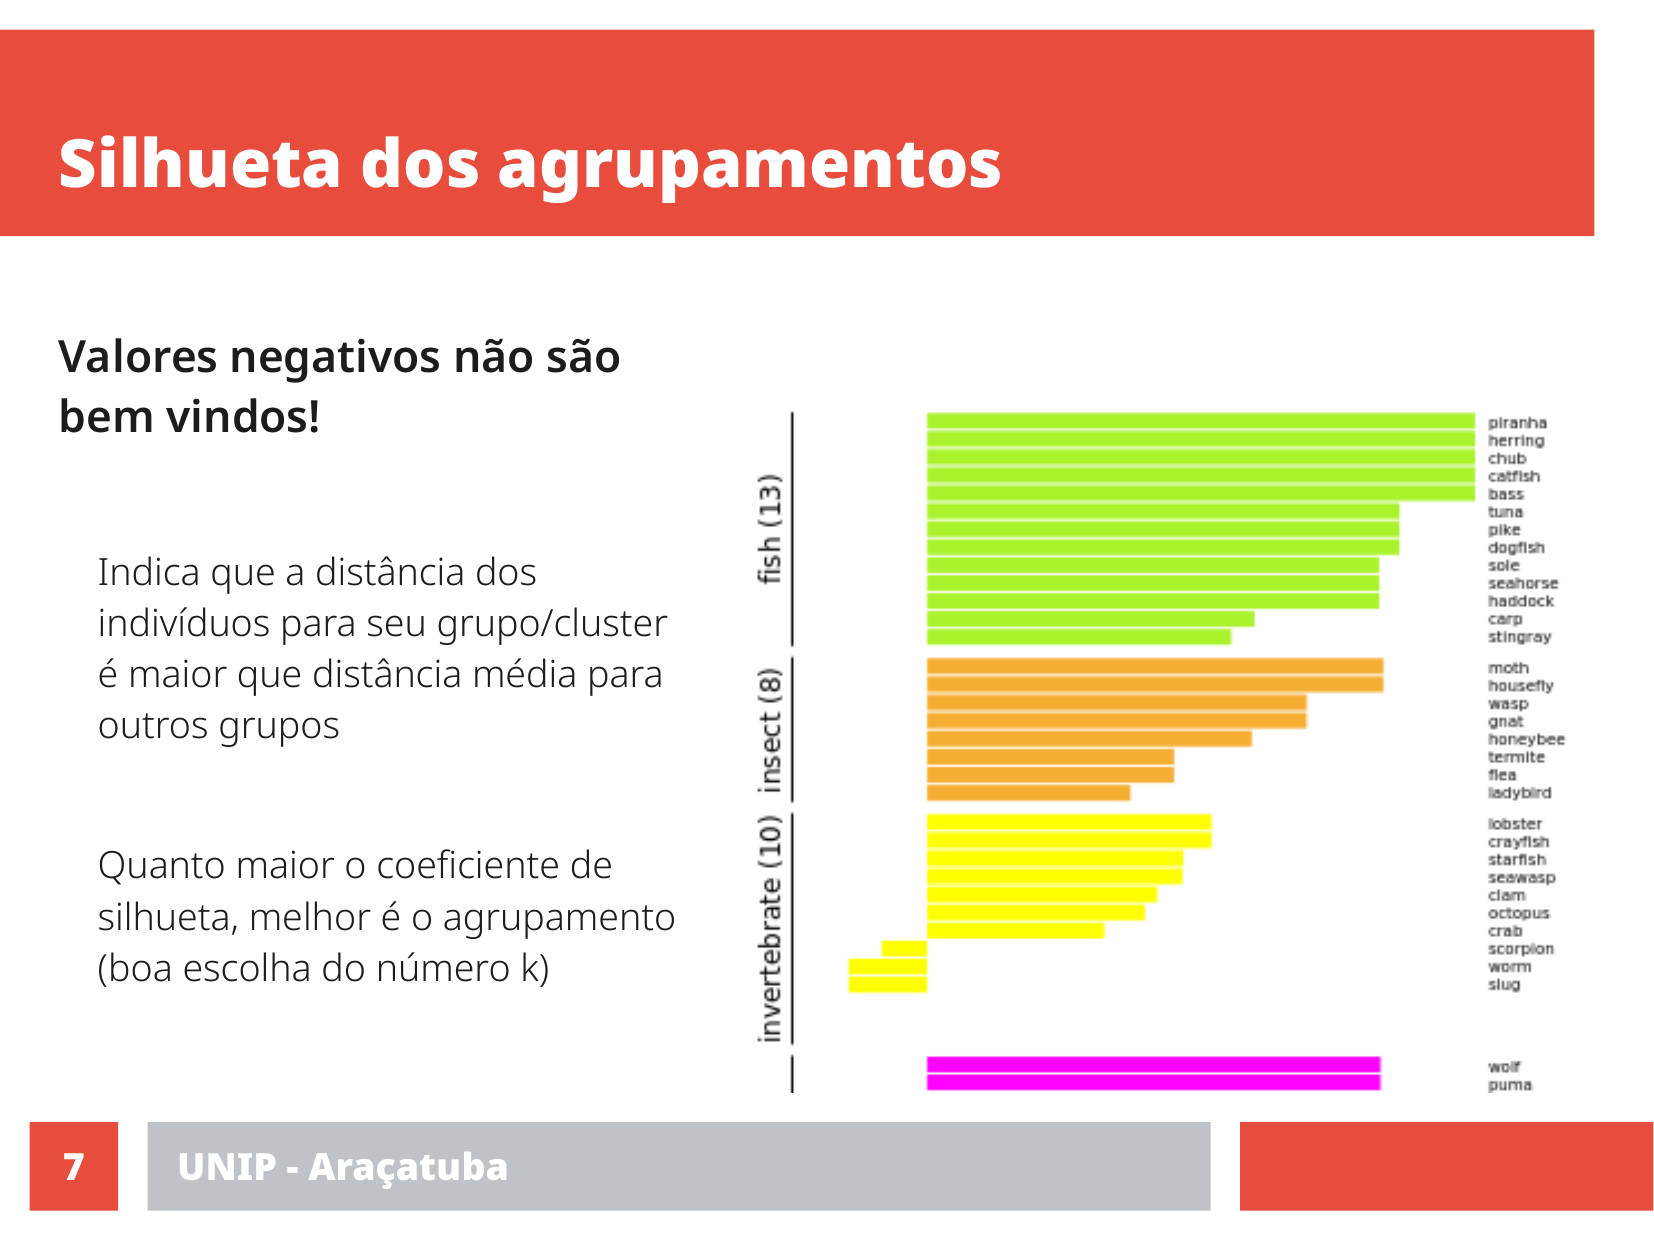

# Silhueta dos agrupamentos
Valores negativos não são bem vindos!
Indica que a distância dos indivíduos para seu grupo/cluster é maior que distância média para outros grupos
Quanto maior o coeficiente de silhueta, melhor é o agrupamento (boa escolha do número k)
7
UNIP - Araçatuba